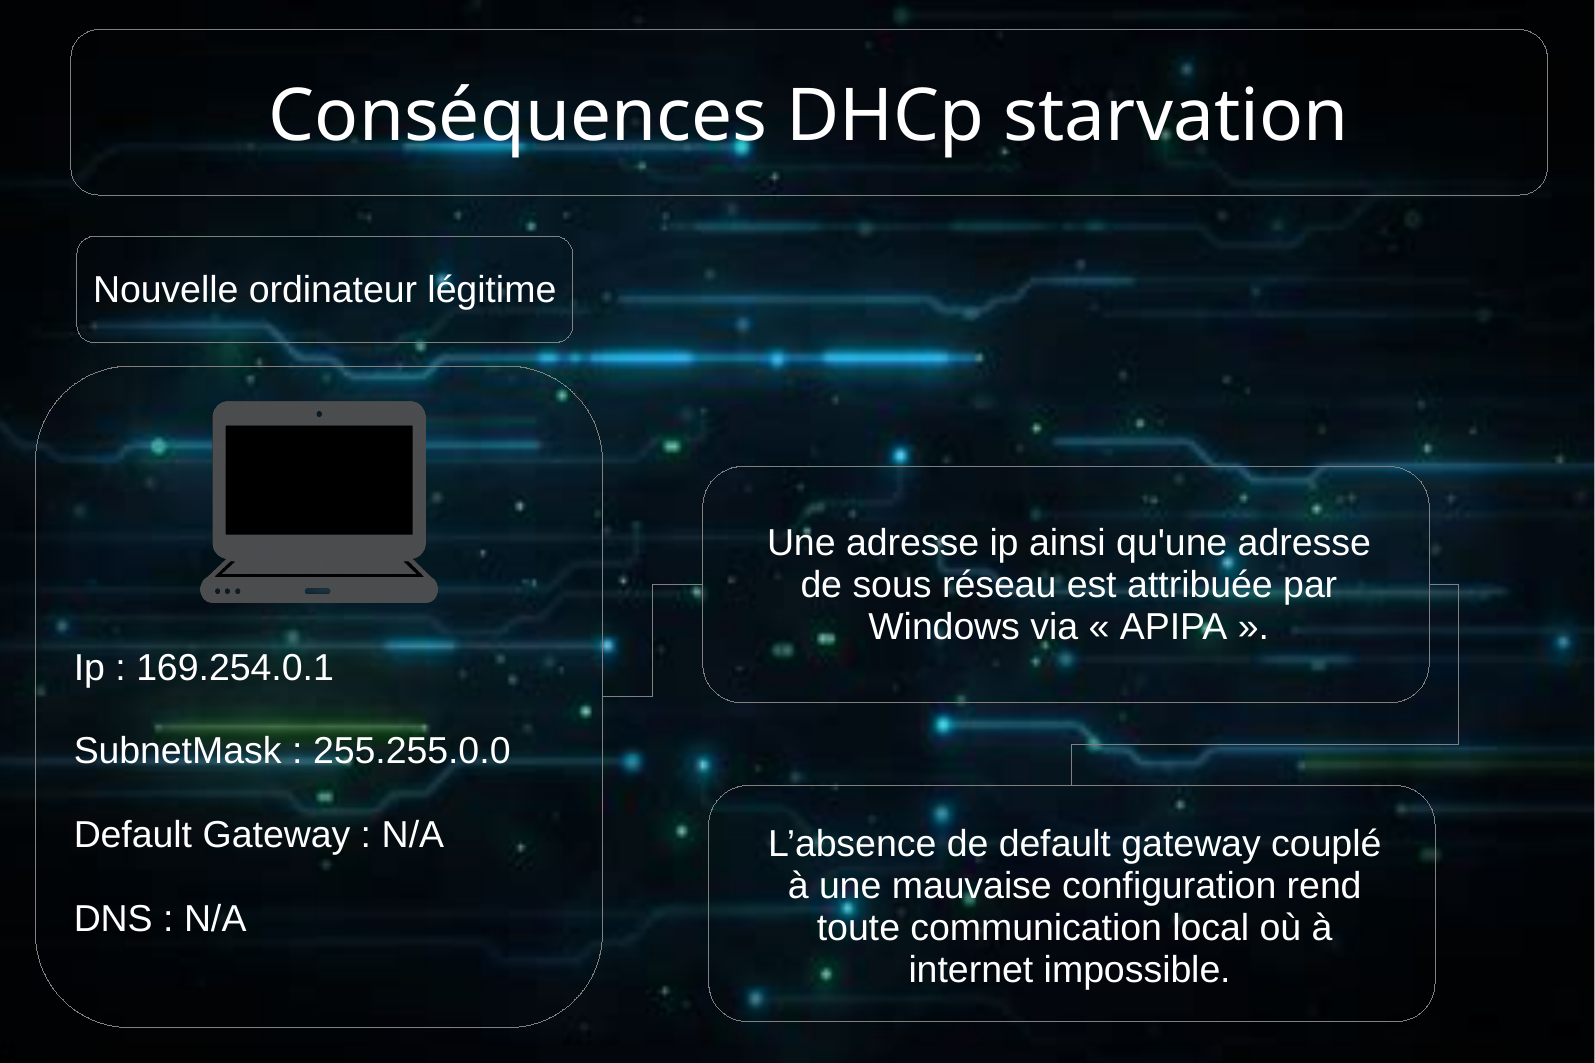

Conséquences DHCp starvation
Nouvelle ordinateur légitime
Une adresse ip ainsi qu'une adresse de sous réseau est attribuée par Windows via « APIPA ».
Ip : 169.254.0.1
SubnetMask : 255.255.0.0
Default Gateway : N/A
DNS : N/A
L’absence de default gateway couplé à une mauvaise configuration rend toute communication local où à internet impossible.